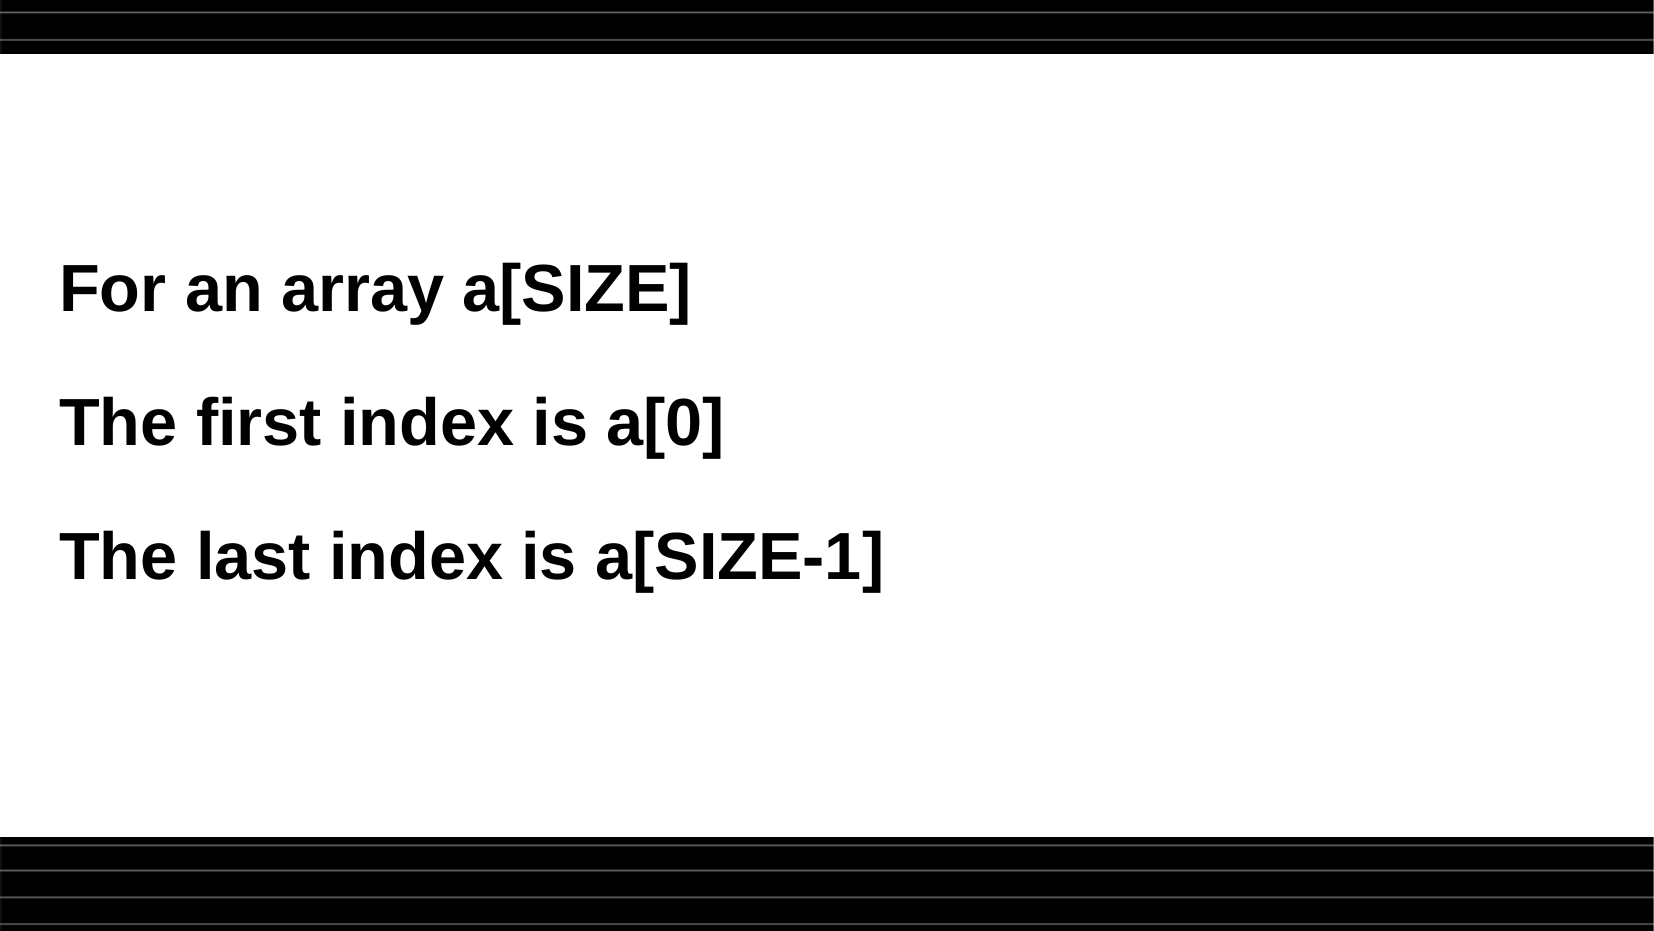

# For an array a[SIZE]
The first index is a[0]
The last index is a[SIZE-1]